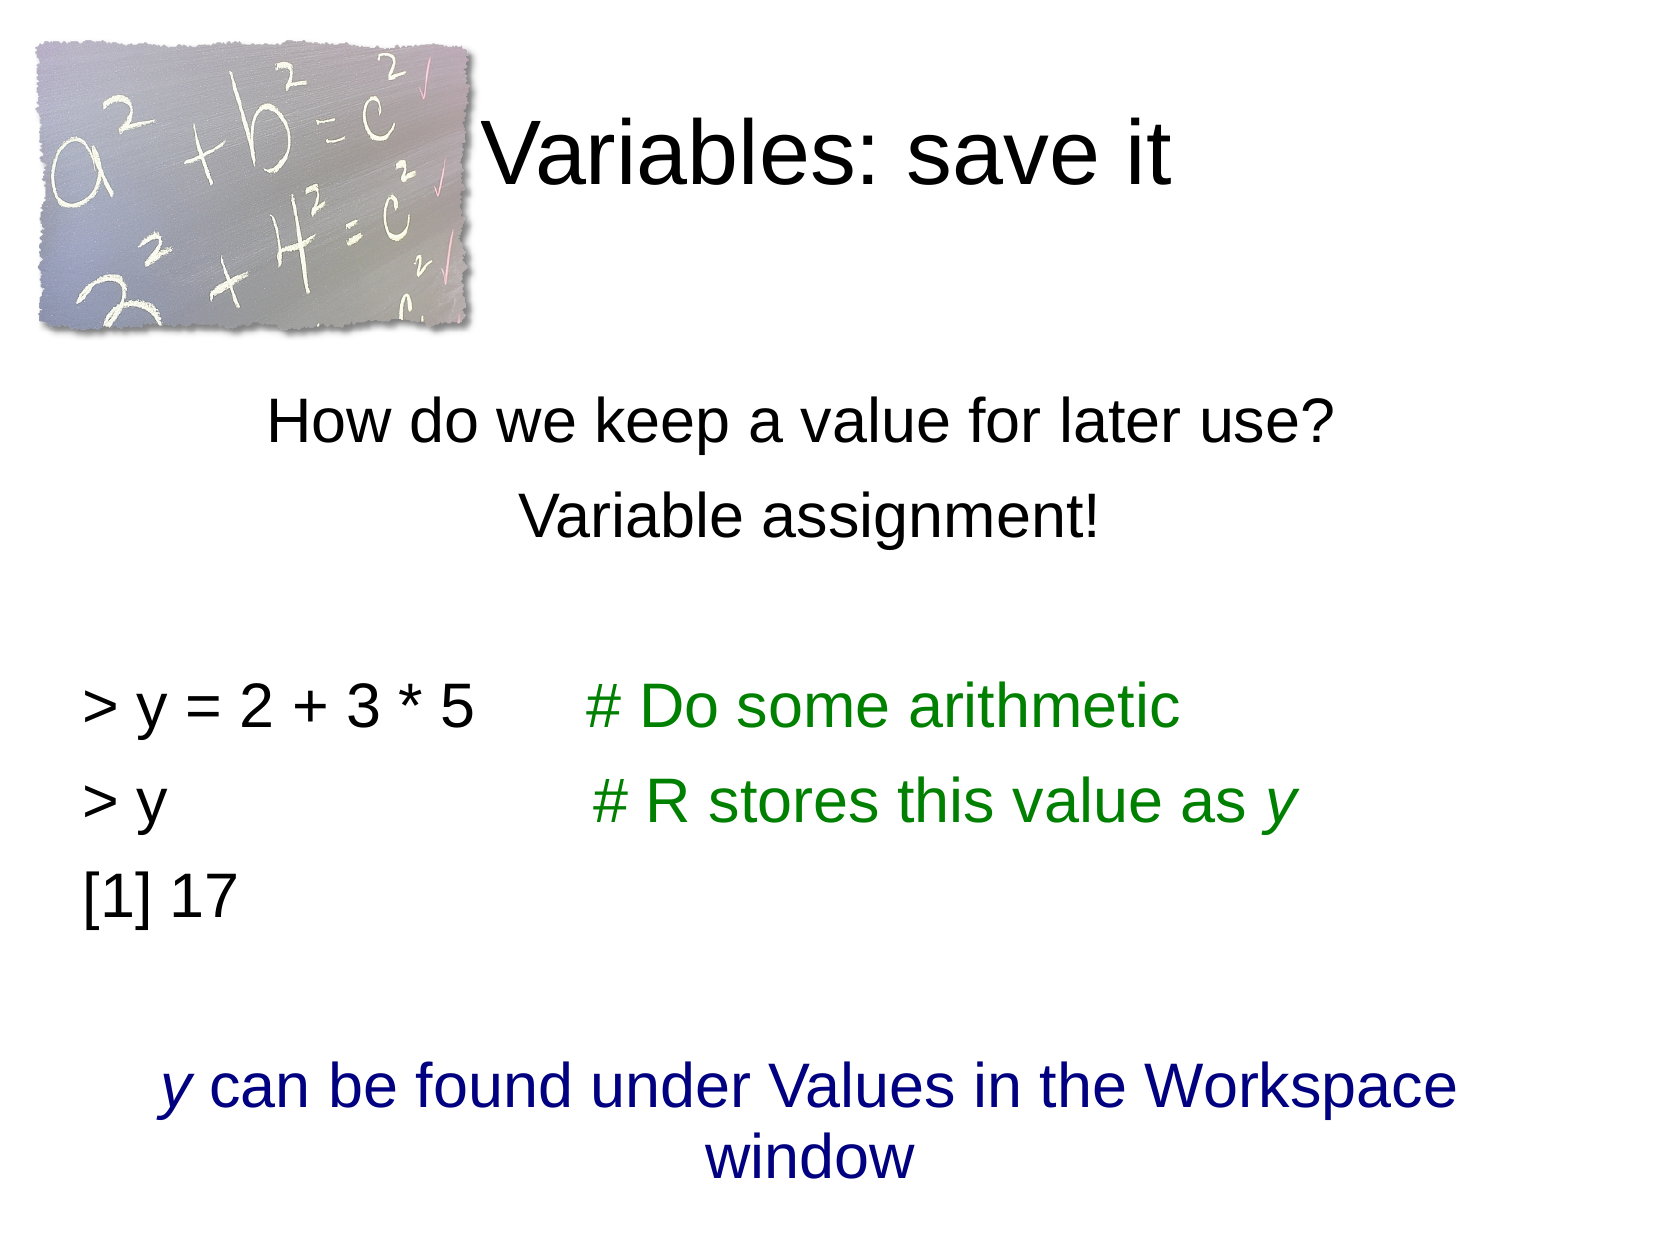

# Variables: save it
How do we keep a value for later use?
Variable assignment!
> y = 2 + 3 * 5 		# Do some arithmetic
> y								 # R stores this value as y
[1] 17
y can be found under Values in the Workspace window